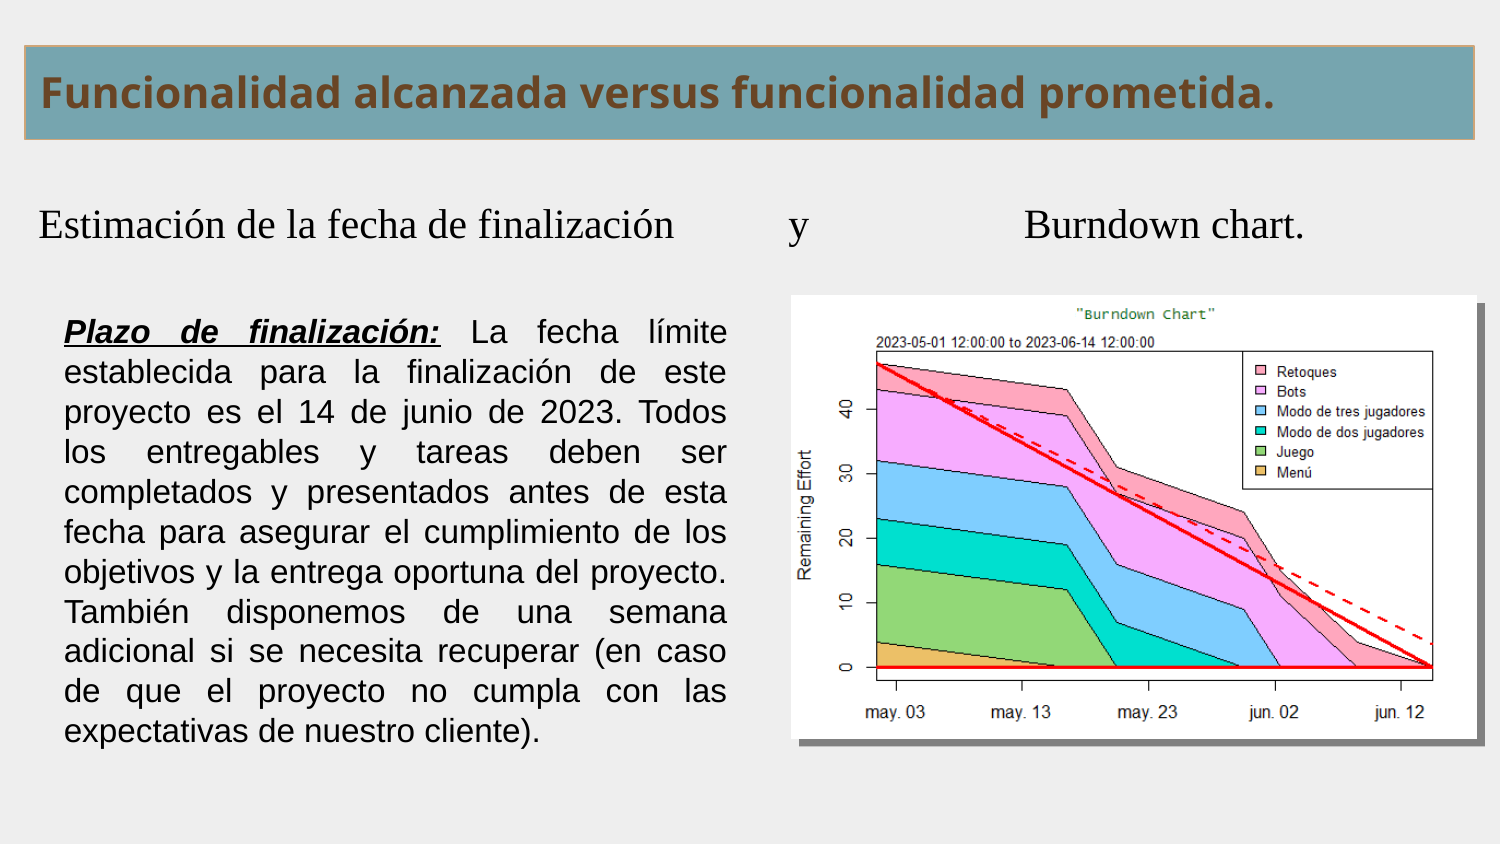

Funcionalidad alcanzada versus funcionalidad prometida.
Estimación de la fecha de finalización 	y			 Burndown chart.
Plazo de finalización: La fecha límite establecida para la finalización de este proyecto es el 14 de junio de 2023. Todos los entregables y tareas deben ser completados y presentados antes de esta fecha para asegurar el cumplimiento de los objetivos y la entrega oportuna del proyecto. También disponemos de una semana adicional si se necesita recuperar (en caso de que el proyecto no cumpla con las expectativas de nuestro cliente).